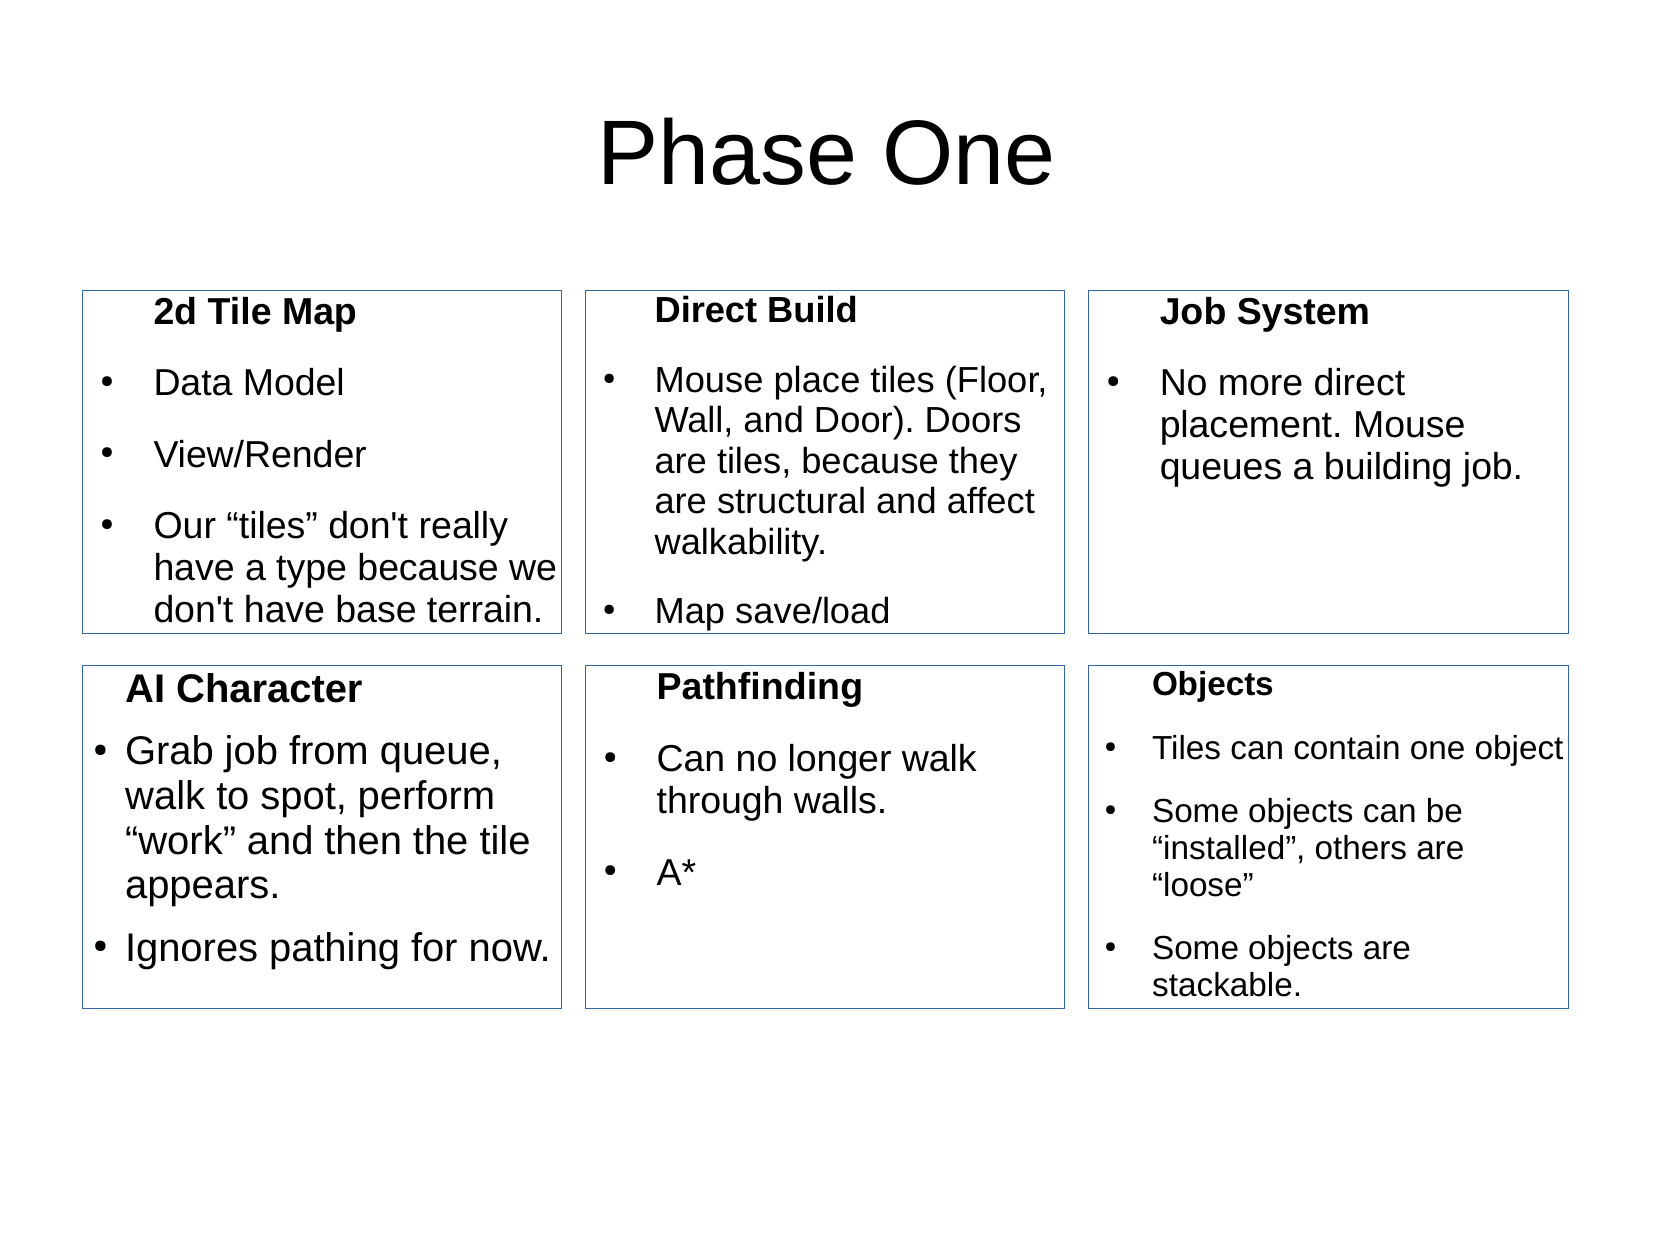

# Phase One
2d Tile Map
Data Model
View/Render
Our “tiles” don't really have a type because we don't have base terrain.
Direct Build
Mouse place tiles (Floor, Wall, and Door). Doors are tiles, because they are structural and affect walkability.
Map save/load
Job System
No more direct placement. Mouse queues a building job.
AI Character
Grab job from queue, walk to spot, perform “work” and then the tile appears.
Ignores pathing for now.
Pathfinding
Can no longer walk through walls.
A*
Objects
Tiles can contain one object
Some objects can be “installed”, others are “loose”
Some objects are stackable.